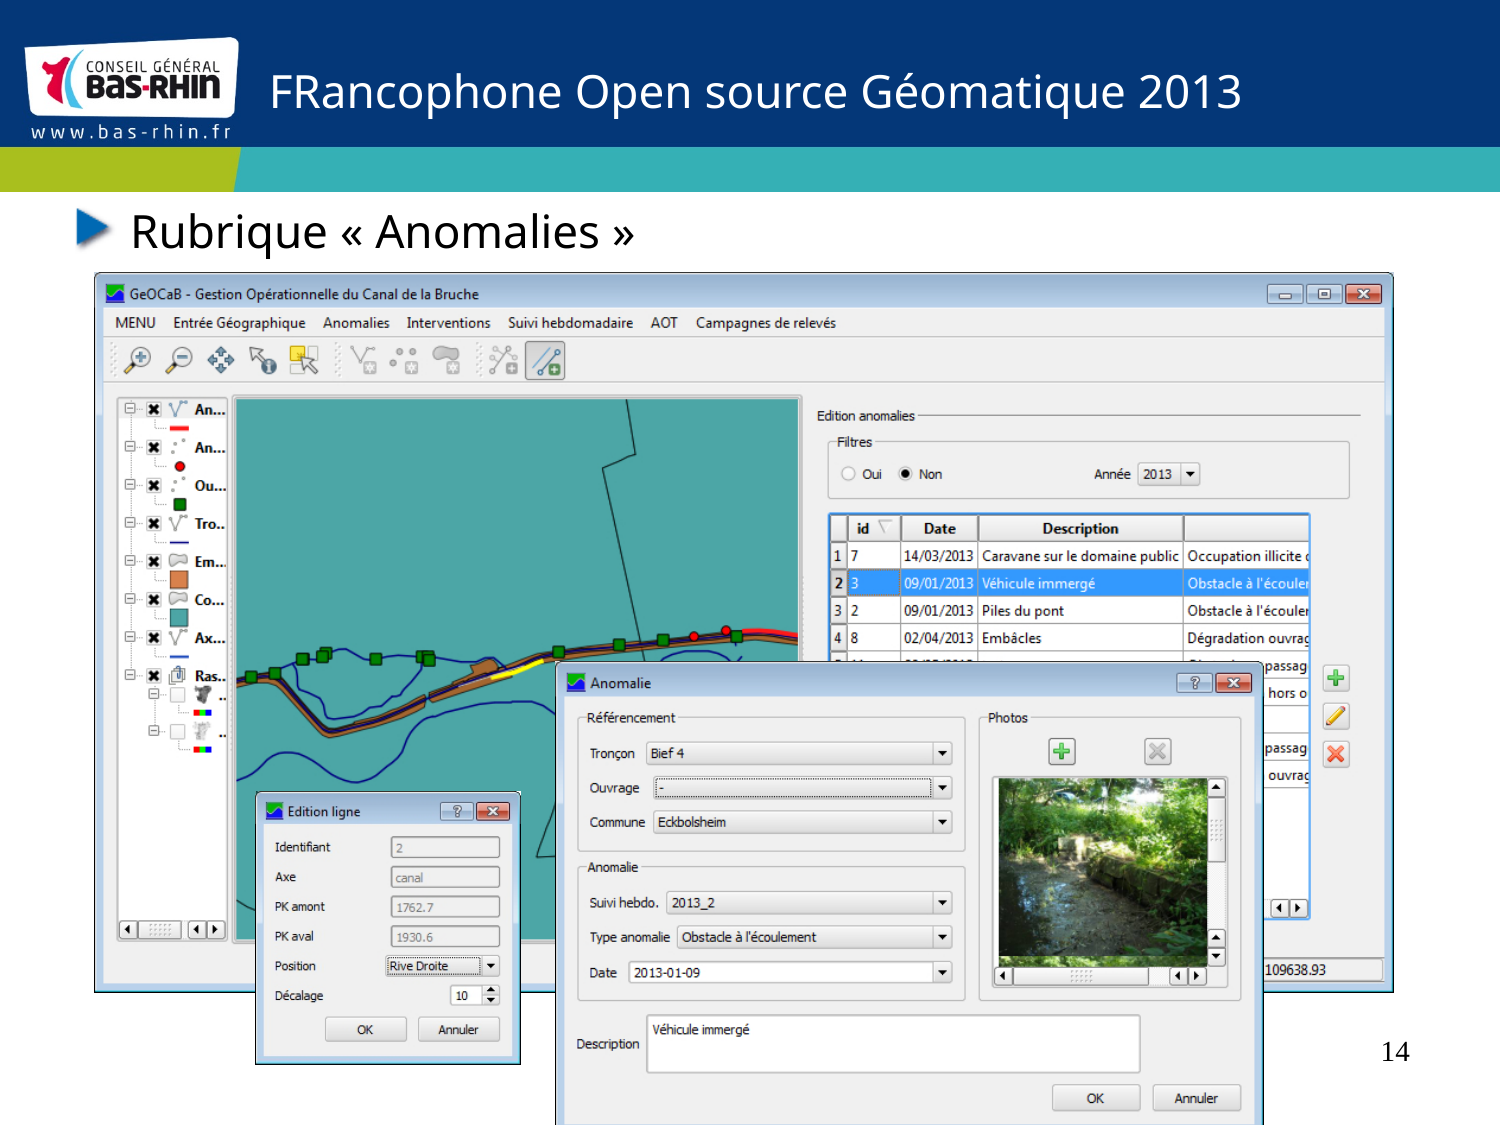

# FRancophone Open source Géomatique 2013
Rubrique « Anomalies »
14